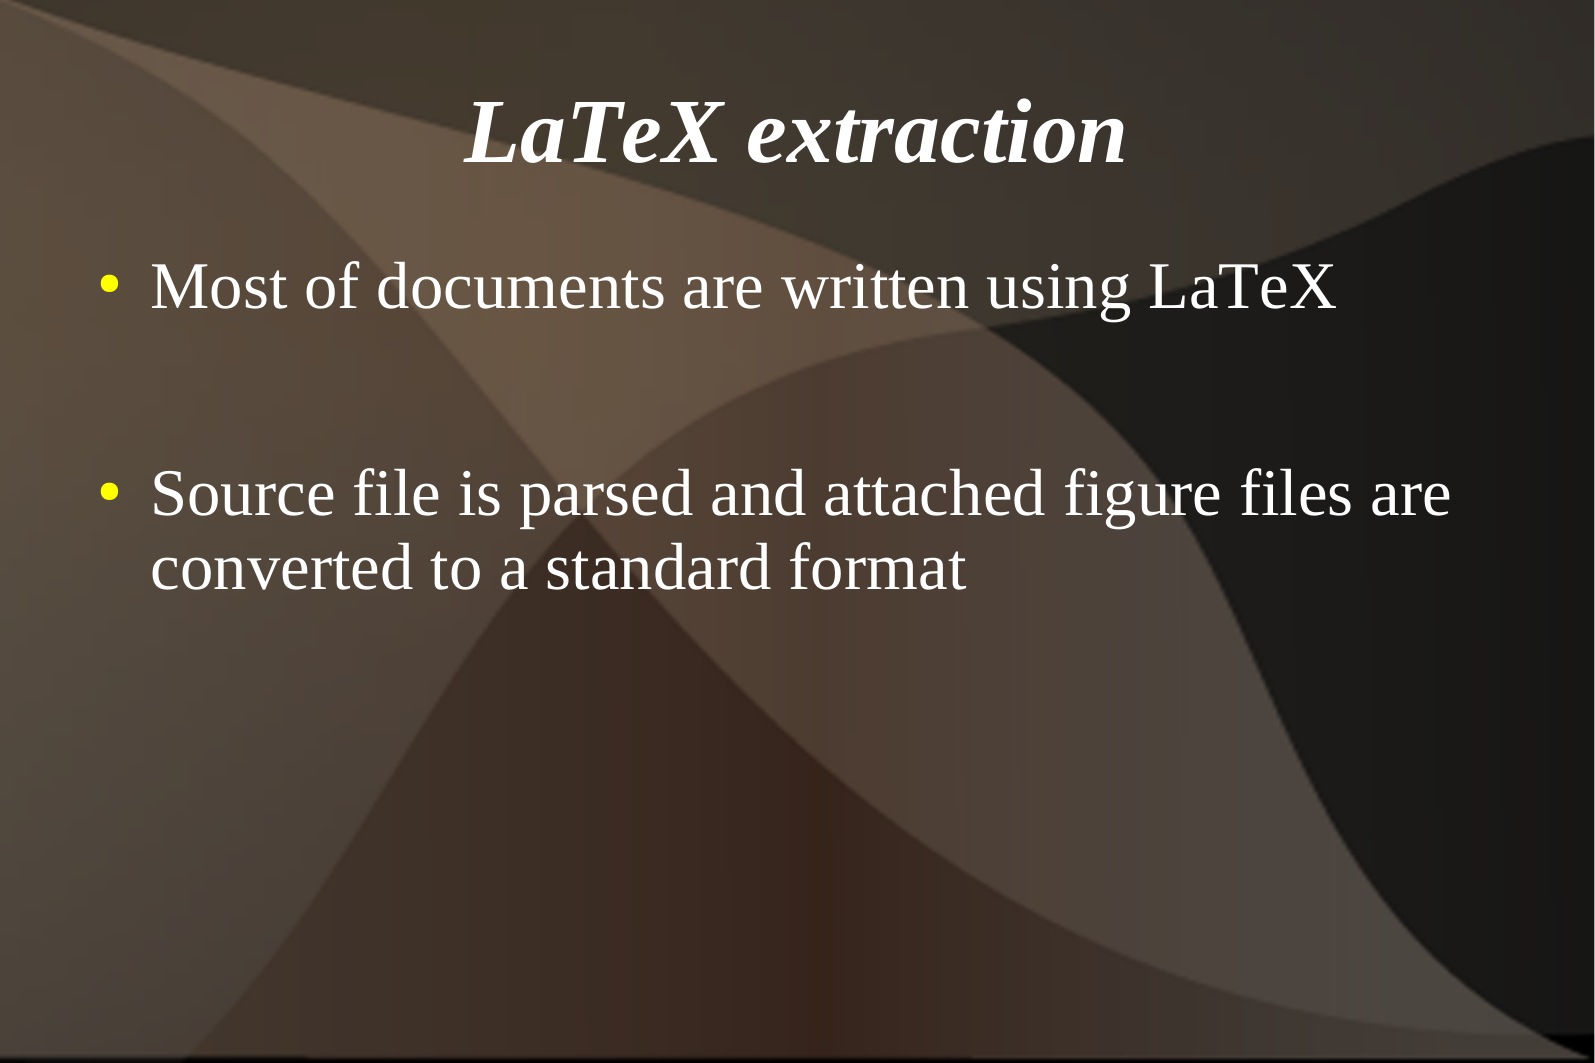

# LaTeX extraction
Most of documents are written using LaTeX
Source file is parsed and attached figure files are converted to a standard format